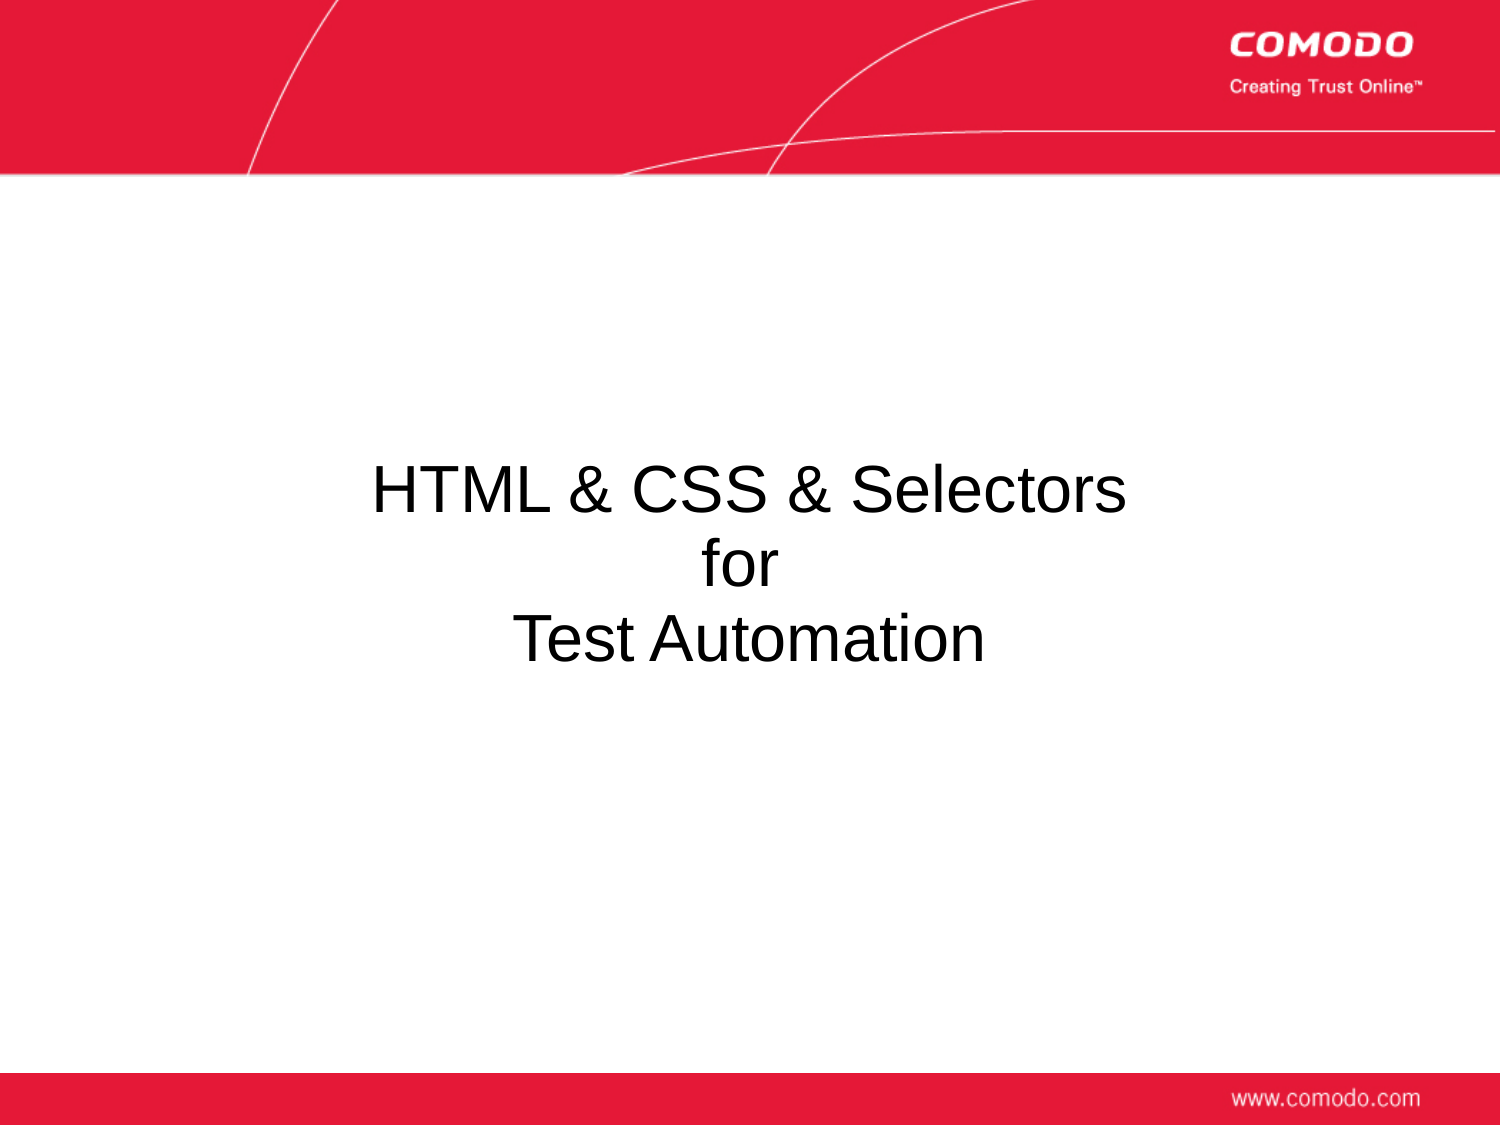

HTML & CSS & Selectors
for
Test Automation